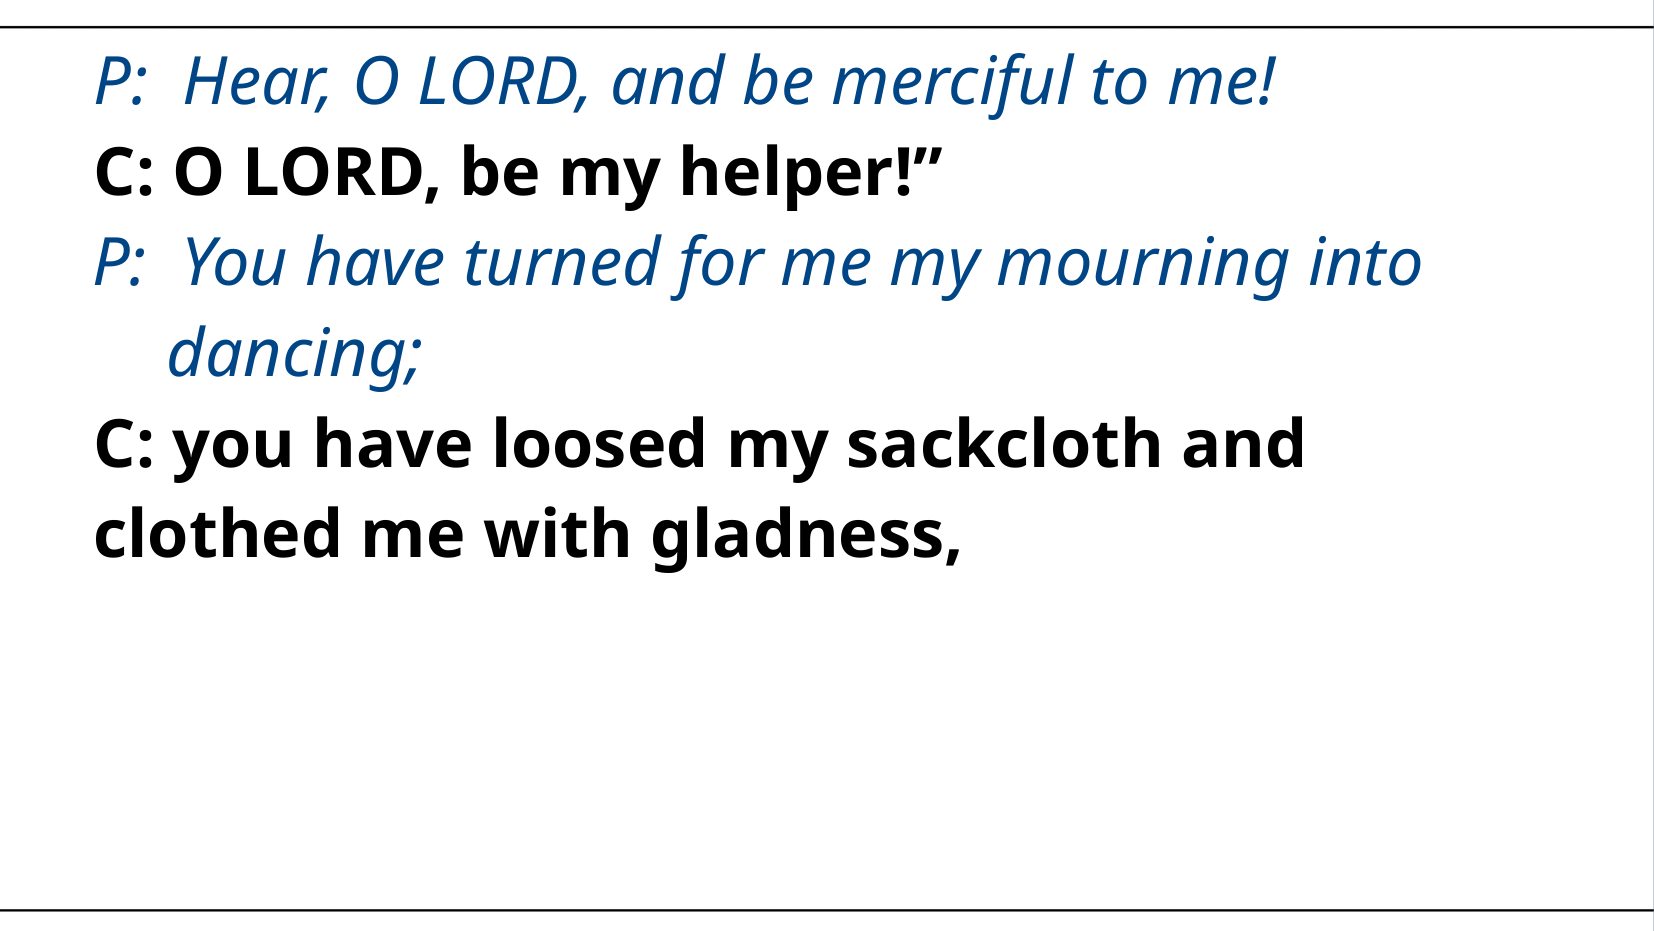

P: Hear, O LORD, and be merciful to me!
C: O LORD, be my helper!”
 P: You have turned for me my mourning into 			 dancing;
C: you have loosed my sackcloth and 			clothed me with gladness,